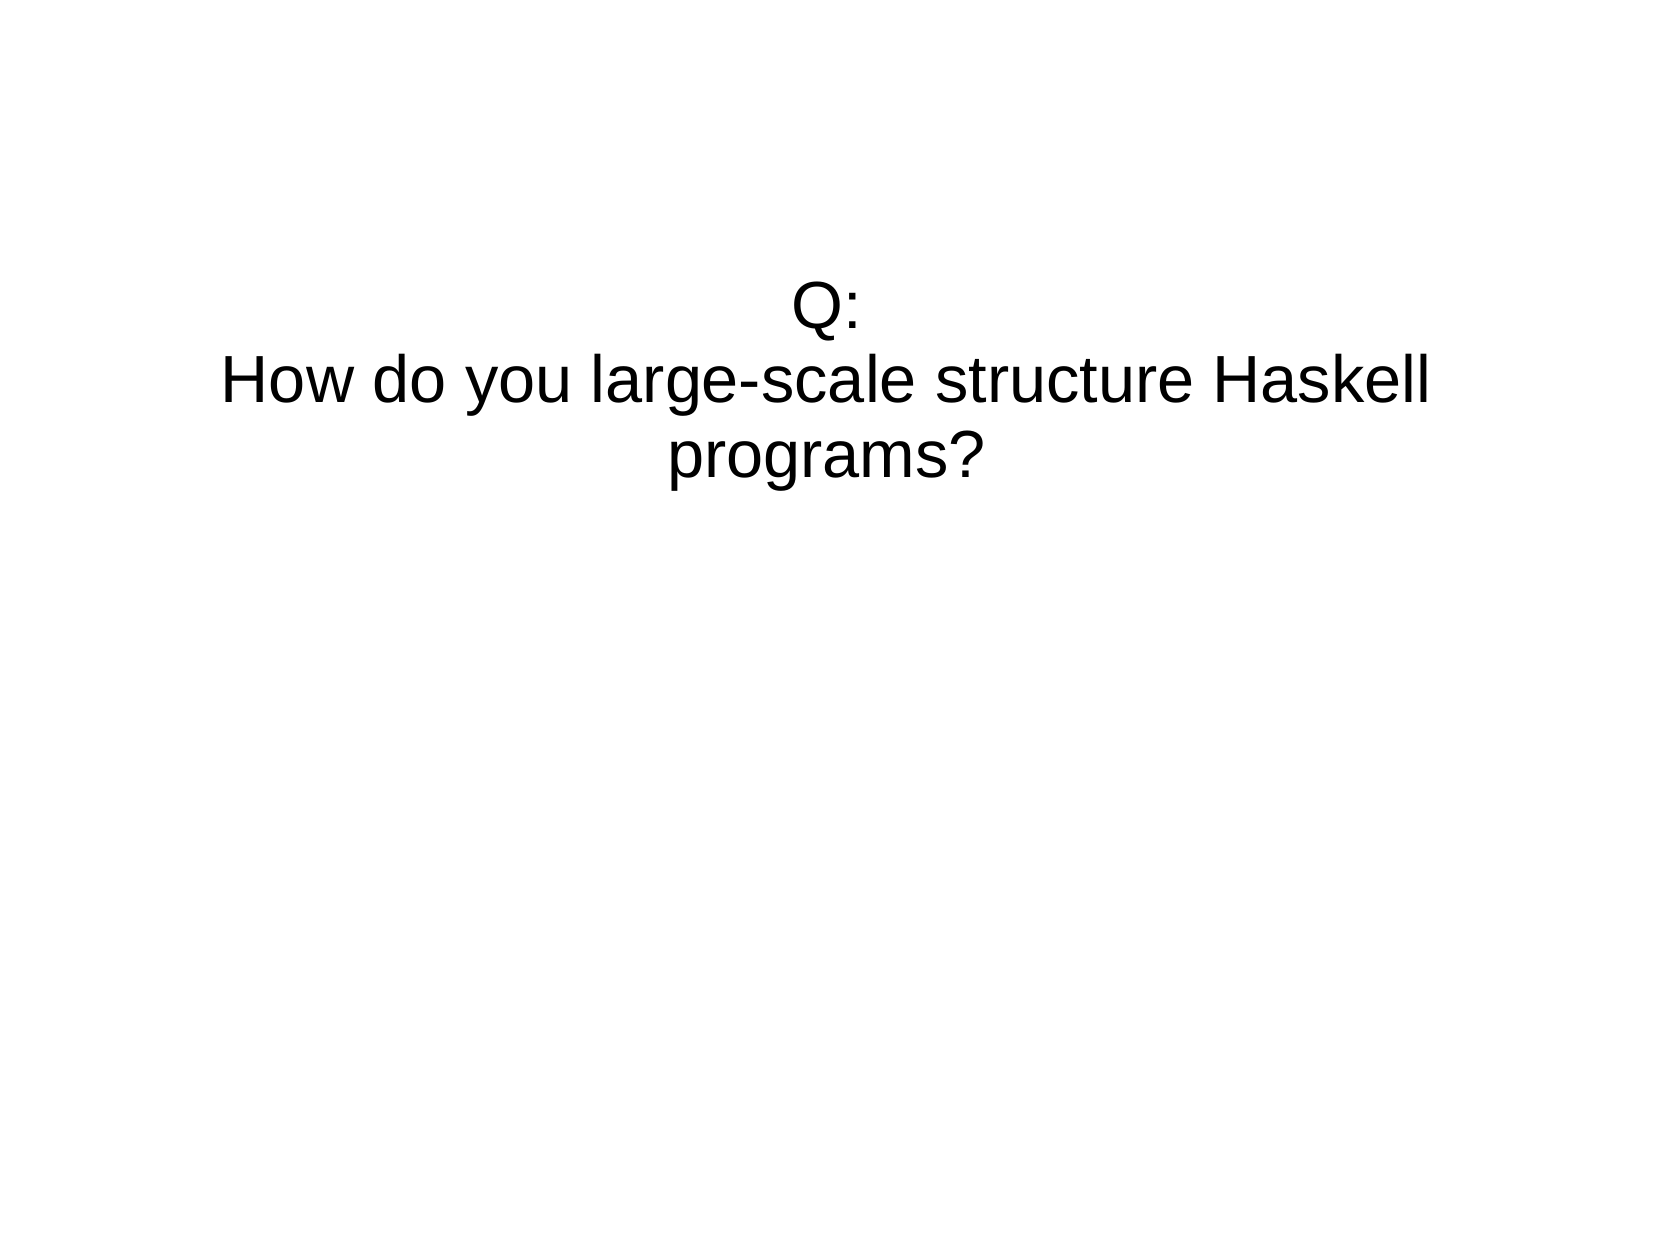

# Q:
How do you large-scale structure Haskell programs?